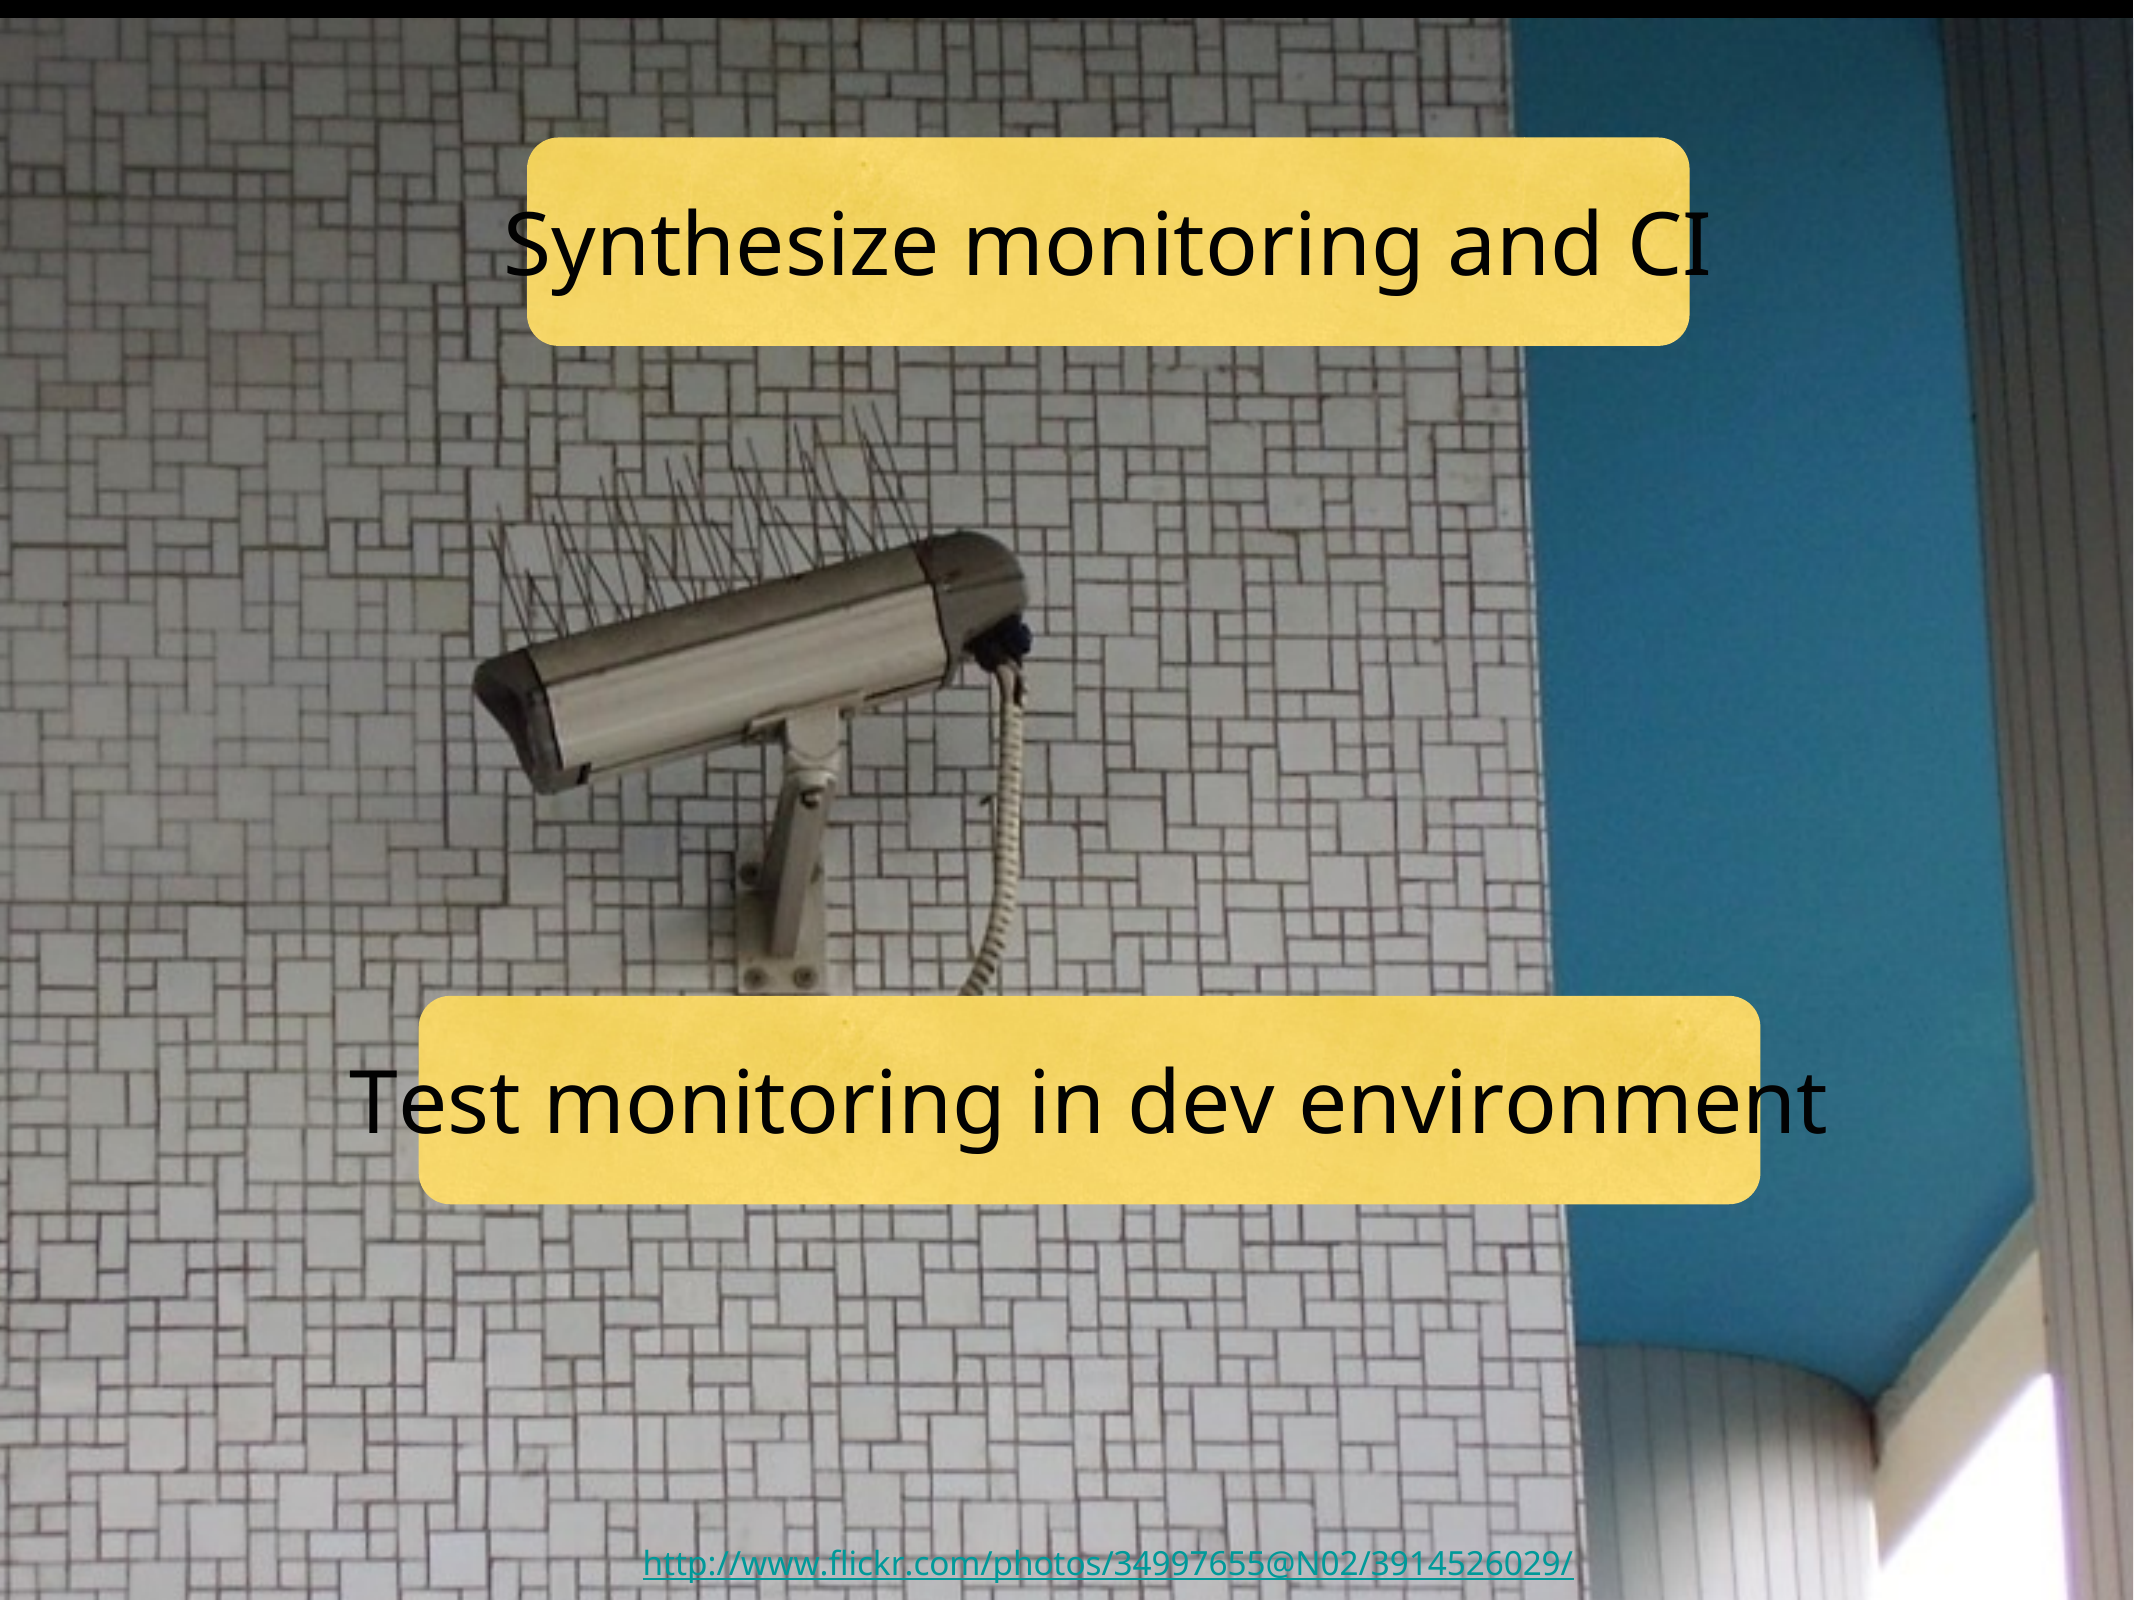

Synthesize monitoring and CI
Test monitoring in dev environment
http://www.flickr.com/photos/34997655@N02/3914526029/